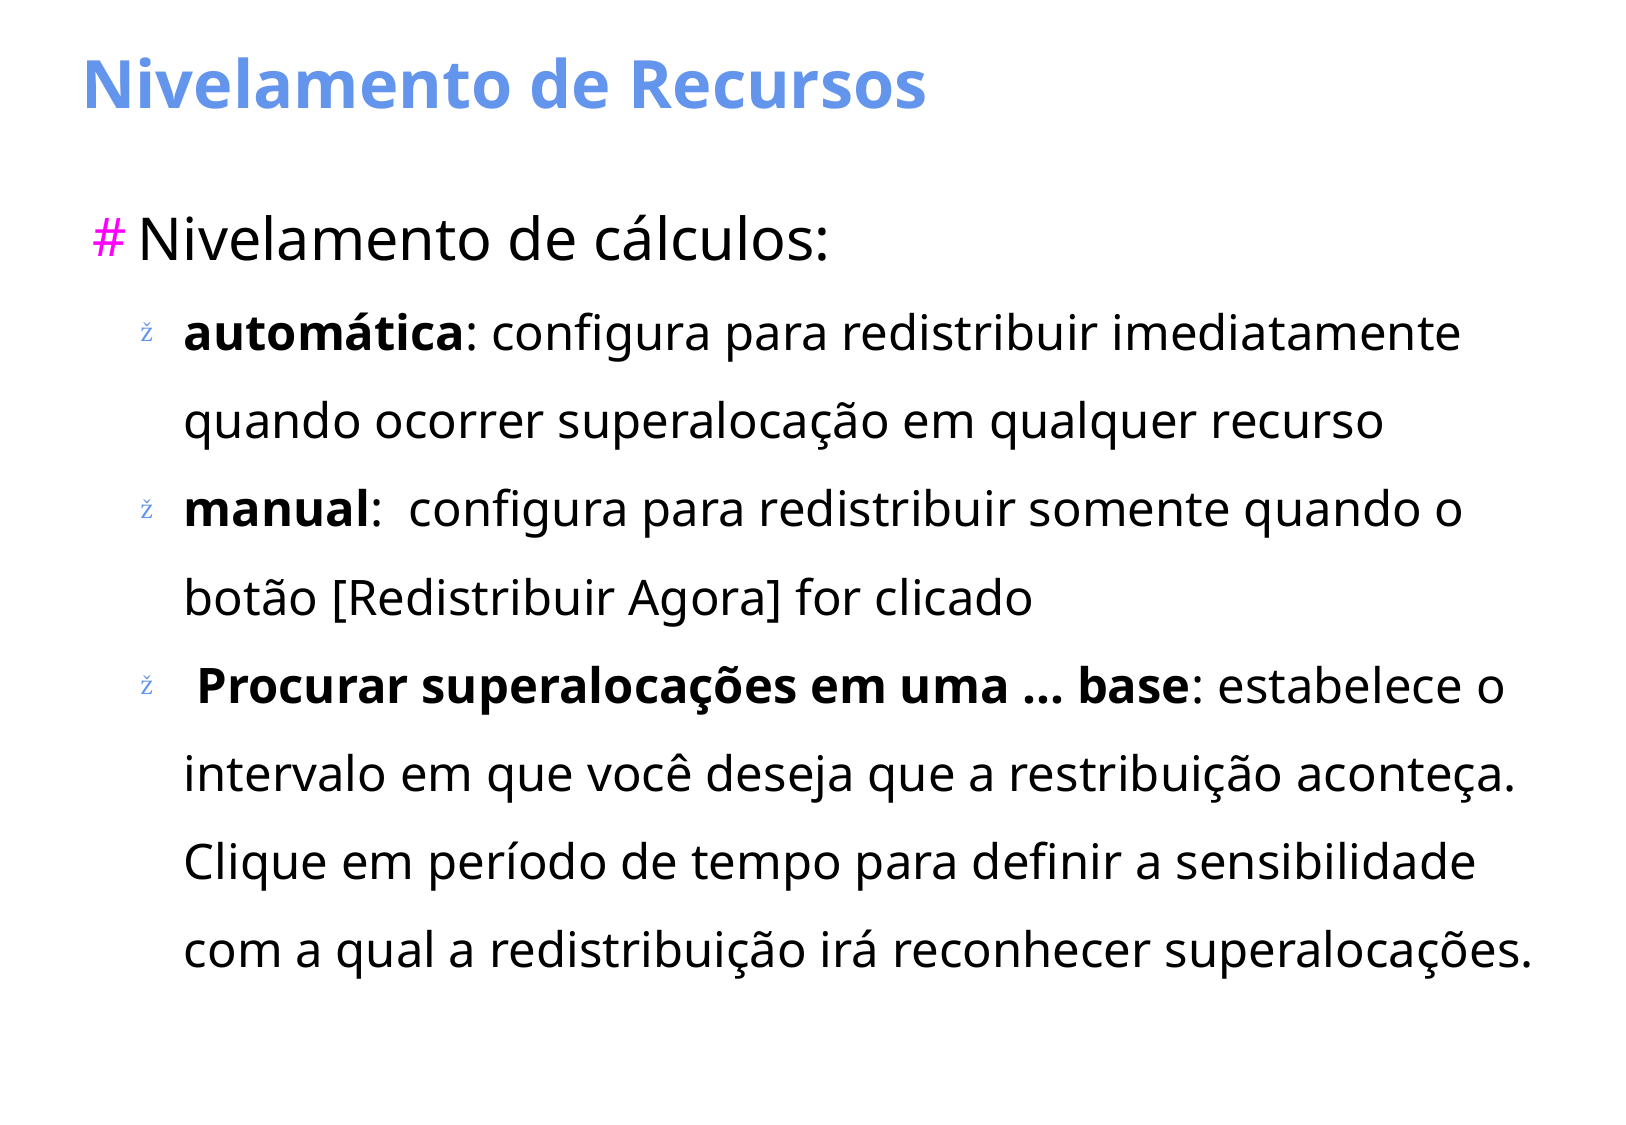

# Nivelamento de Recursos
Nivelamento de cálculos:
automática: configura para redistribuir imediatamente quando ocorrer superalocação em qualquer recurso
manual: configura para redistribuir somente quando o botão [Redistribuir Agora] for clicado
 Procurar superalocações em uma ... base: estabelece o intervalo em que você deseja que a restribuição aconteça. Clique em período de tempo para definir a sensibilidade com a qual a redistribuição irá reconhecer superalocações.